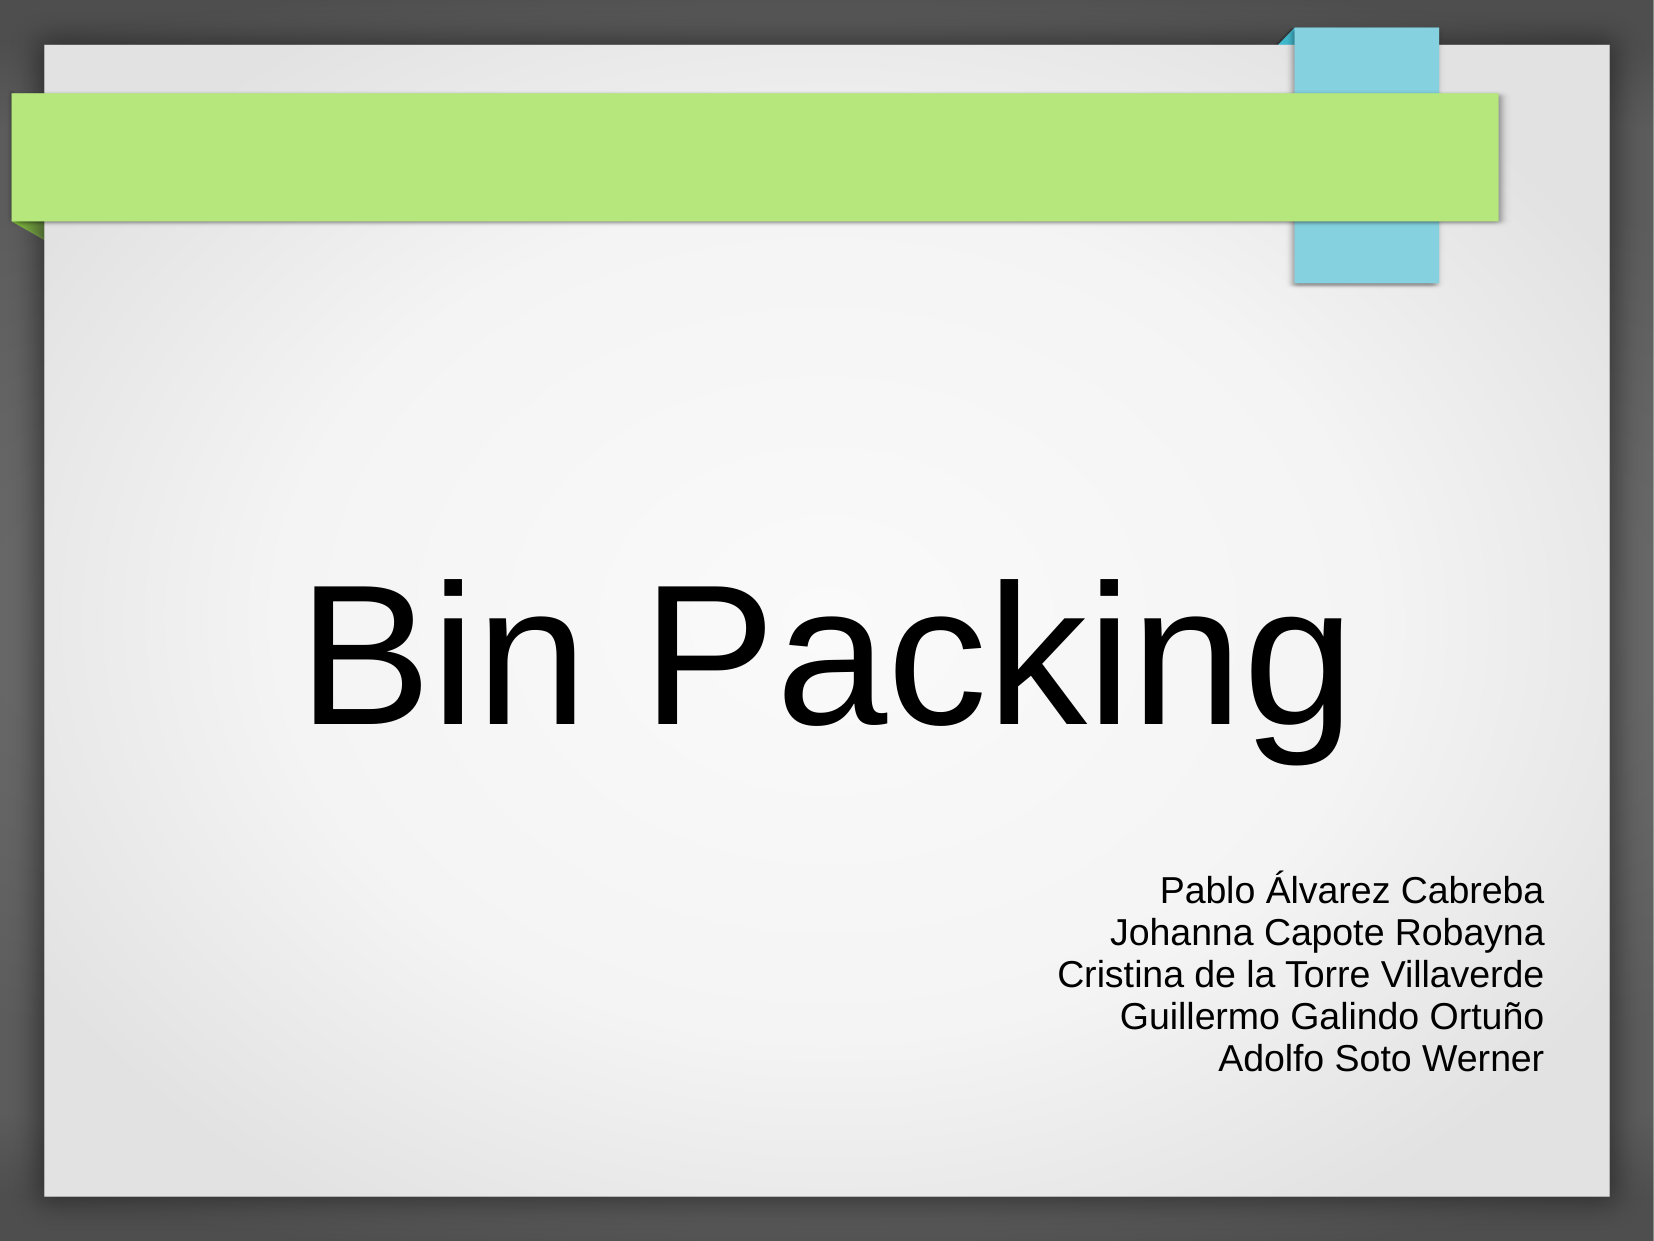

#
Bin Packing
Pablo Álvarez Cabreba
Johanna Capote Robayna
Cristina de la Torre Villaverde
Guillermo Galindo Ortuño
Adolfo Soto Werner